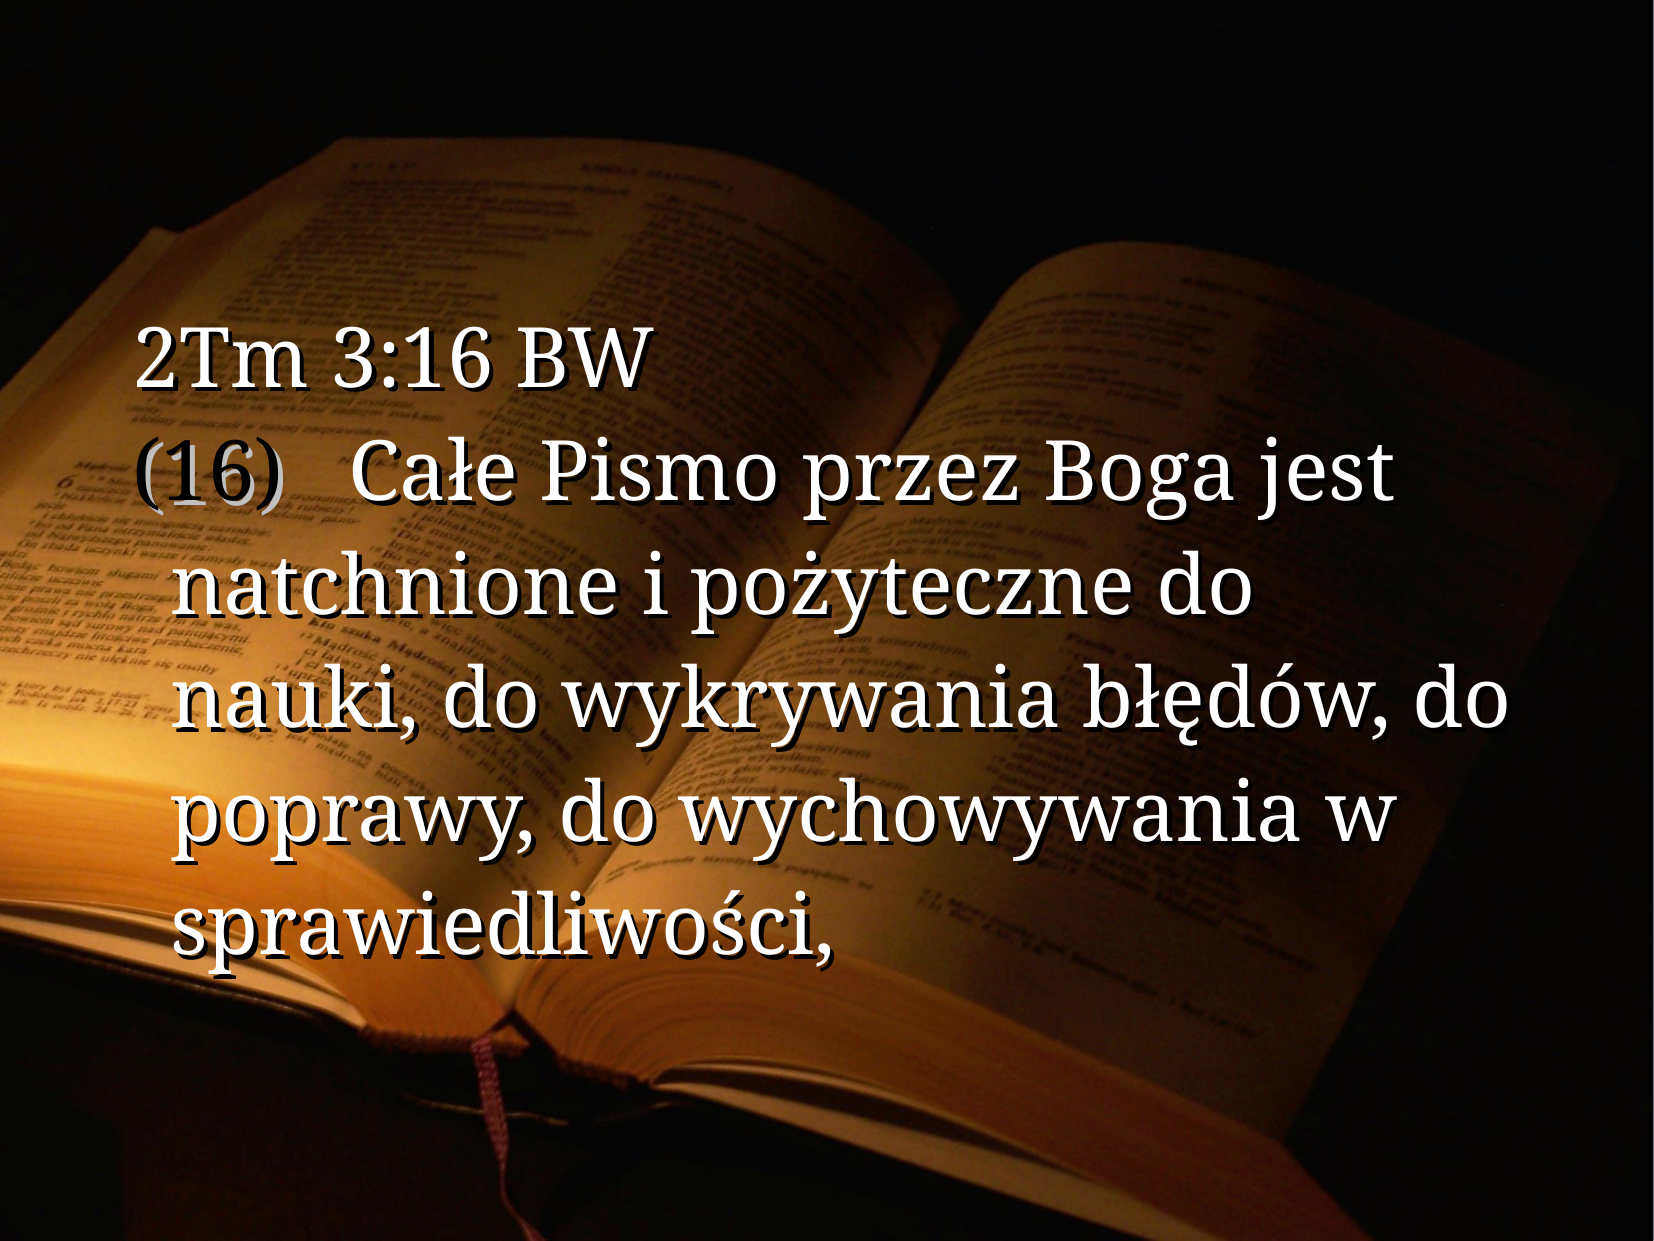

2Tm 3:16 BW
(16) Całe Pismo przez Boga jest natchnione i pożyteczne do nauki, do wykrywania błędów, do poprawy, do wychowywania w sprawiedliwości,